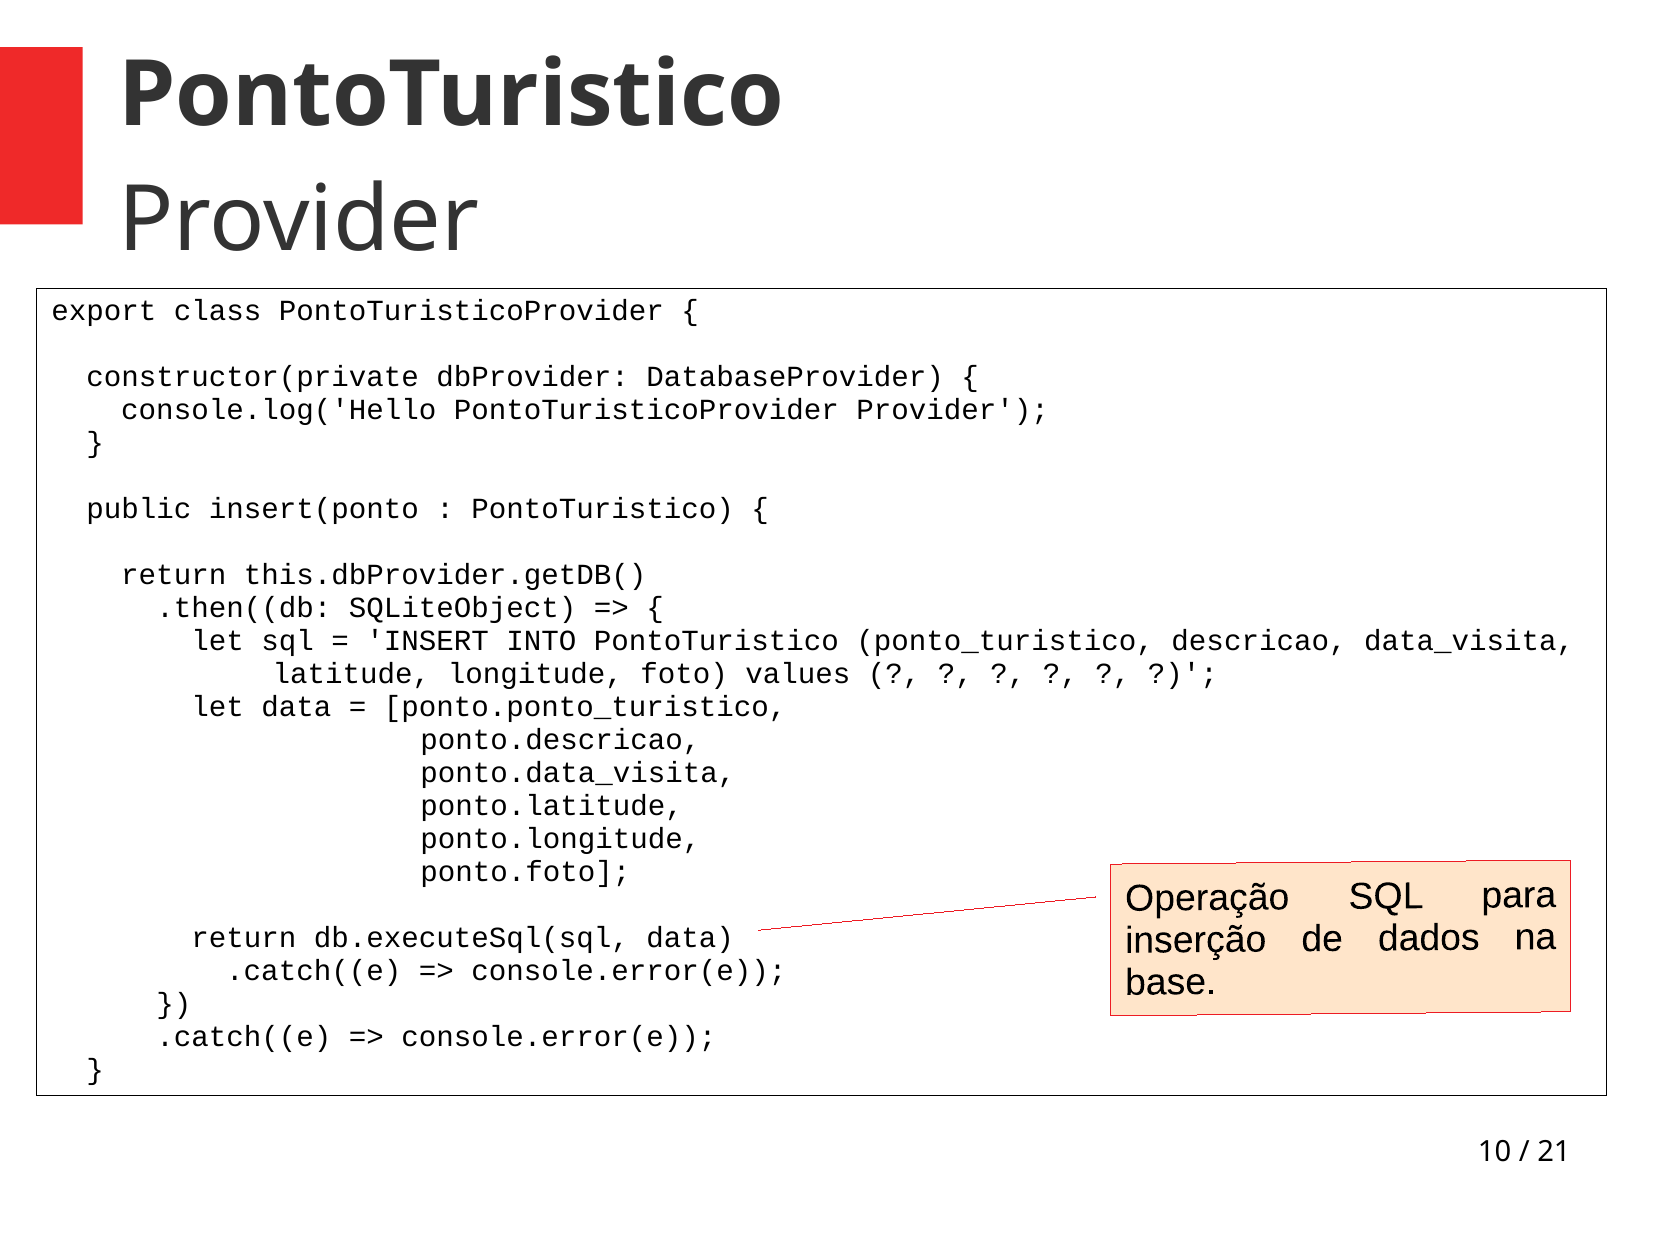

# PontoTuristico Provider
export class PontoTuristicoProvider {
 constructor(private dbProvider: DatabaseProvider) {
 console.log('Hello PontoTuristicoProvider Provider');
 }
 public insert(ponto : PontoTuristico) {
 return this.dbProvider.getDB()
 .then((db: SQLiteObject) => {
 let sql = 'INSERT INTO PontoTuristico (ponto_turistico, descricao, data_visita,
			latitude, longitude, foto) values (?, ?, ?, ?, ?, ?)';
 let data = [ponto.ponto_turistico,
					ponto.descricao,
					ponto.data_visita,
					ponto.latitude,
					ponto.longitude,
					ponto.foto];
 return db.executeSql(sql, data)
 .catch((e) => console.error(e));
 })
 .catch((e) => console.error(e));
 }
Operação SQL para inserção de dados na base.
10